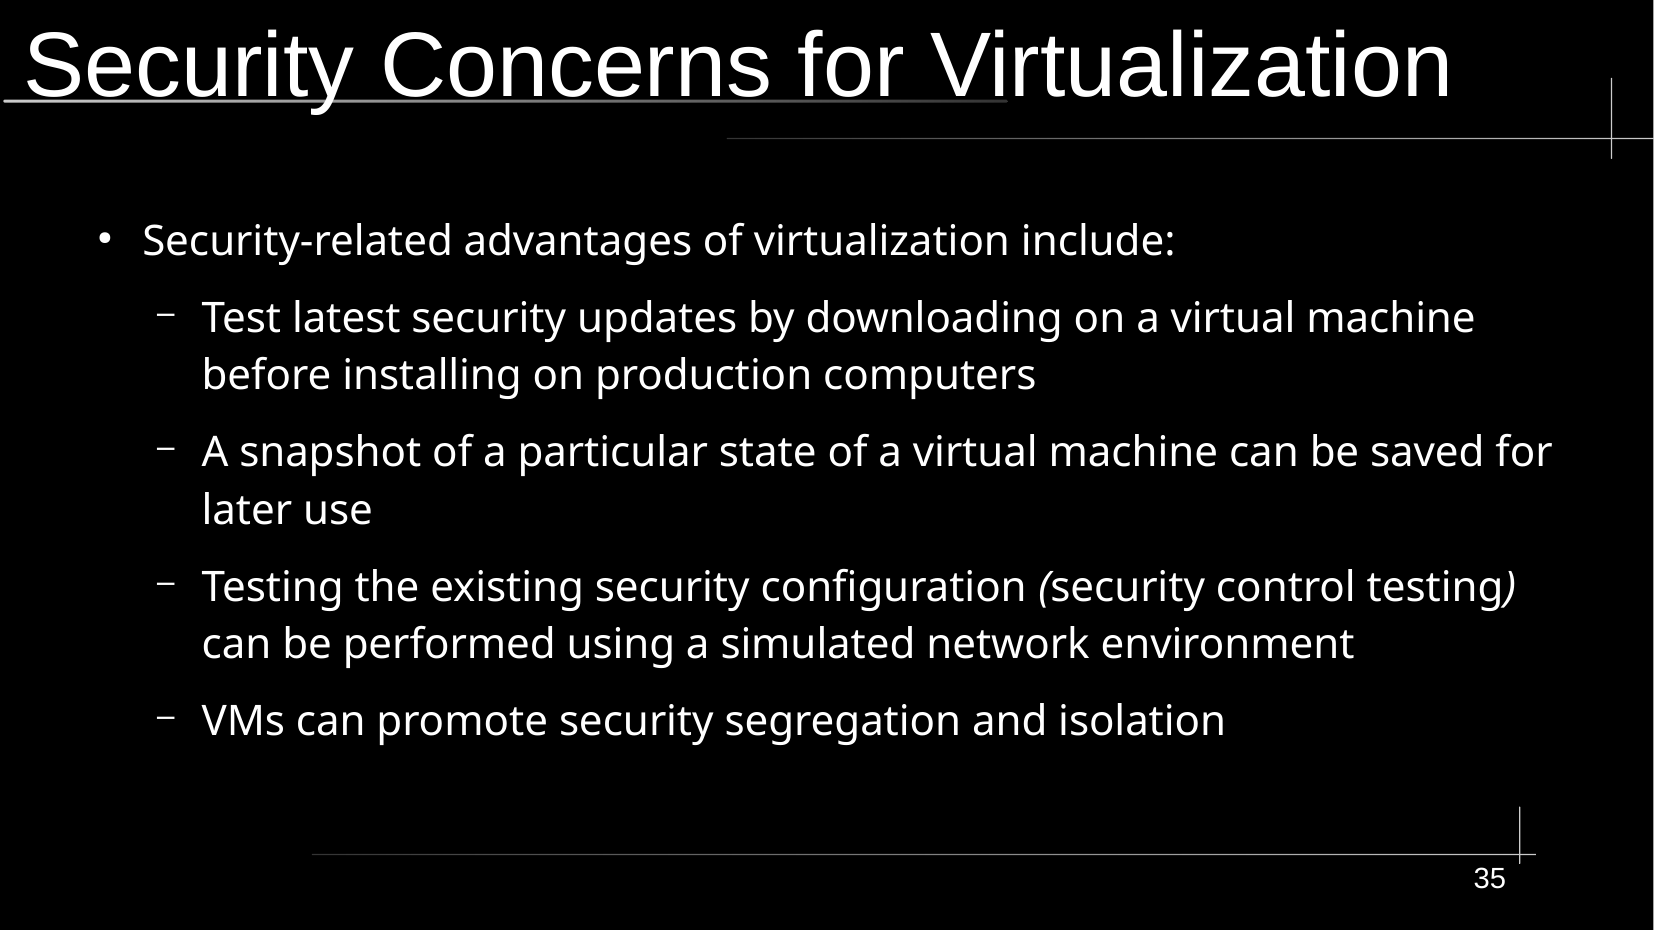

# Security Concerns for Virtualization
Security-related advantages of virtualization include:
Test latest security updates by downloading on a virtual machine before installing on production computers
A snapshot of a particular state of a virtual machine can be saved for later use
Testing the existing security configuration (security control testing) can be performed using a simulated network environment
VMs can promote security segregation and isolation
35